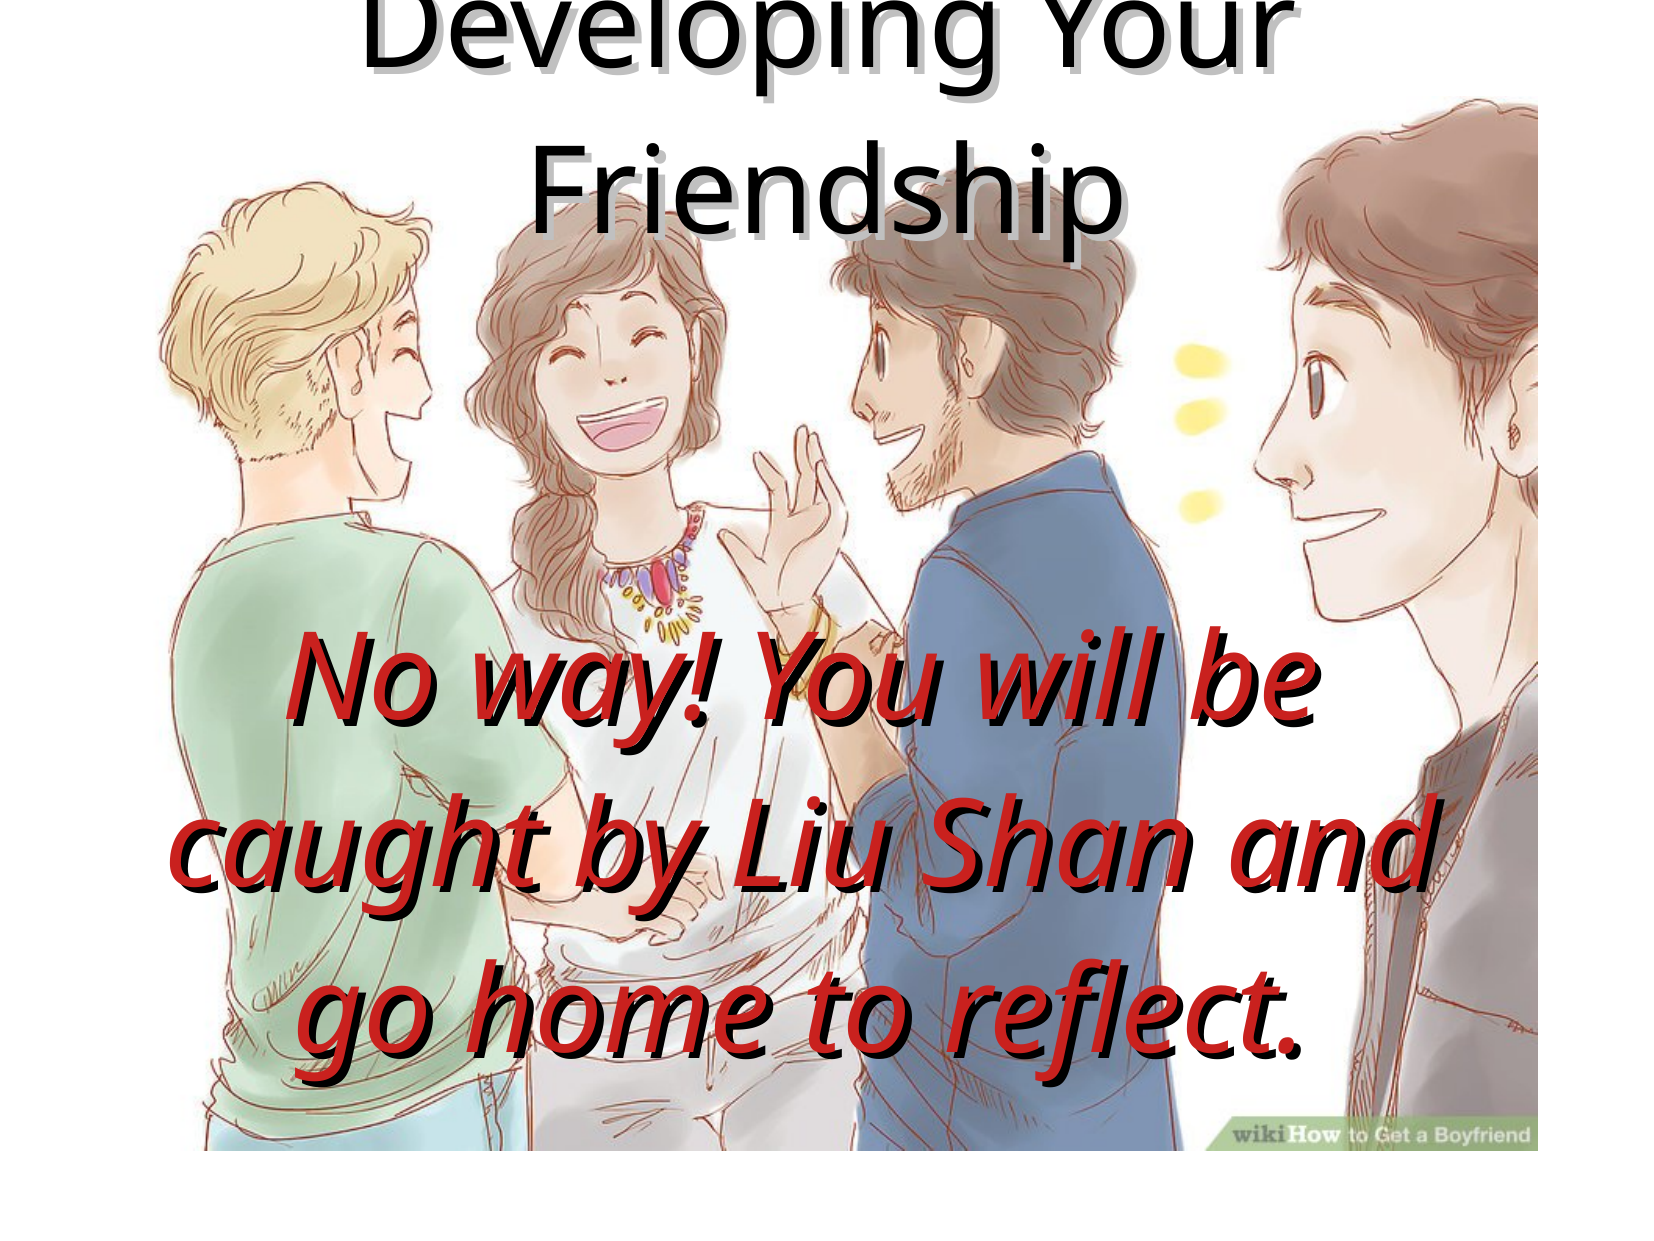

# Developing Your Friendship
No way! You will be caught by Liu Shan and go home to reflect.